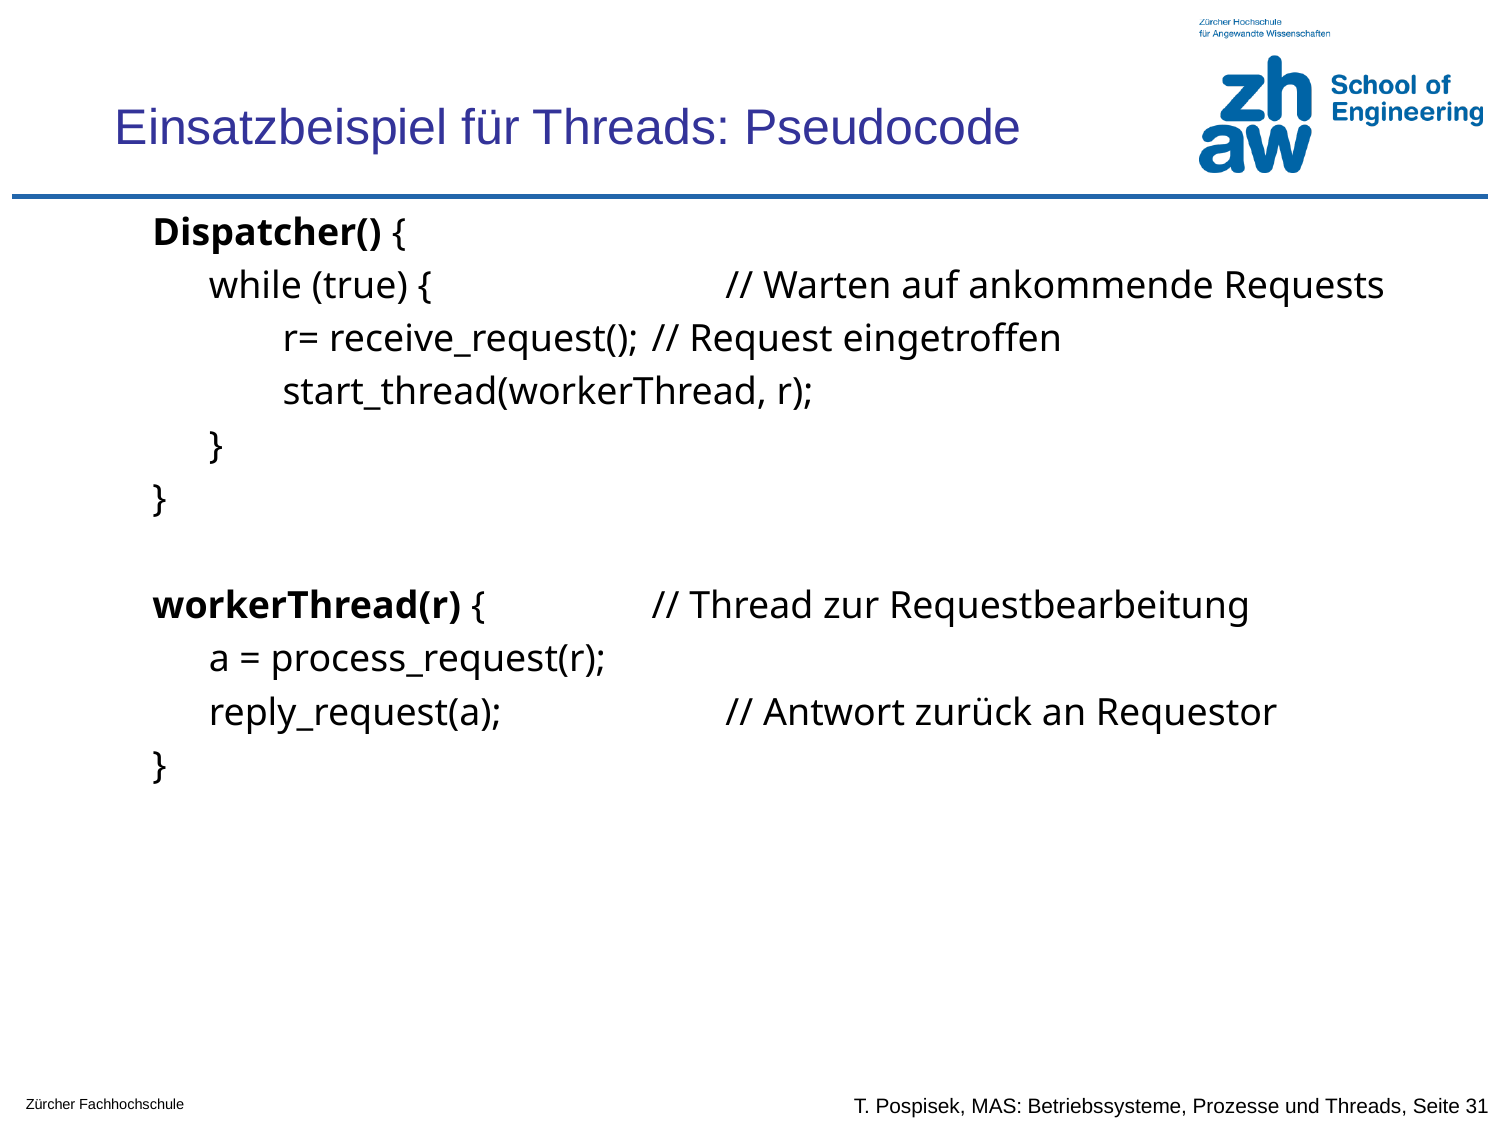

# Einsatzbeispiel für Threads: Pseudocode
Dispatcher() {
	while (true) {				// Warten auf ankommende Requests
		r= receive_request();	// Request eingetroffen
		start_thread(workerThread, r);
	}
}
workerThread(r) {			// Thread zur Requestbearbeitung
	a = process_request(r);
	reply_request(a); 			// Antwort zurück an Requestor
}